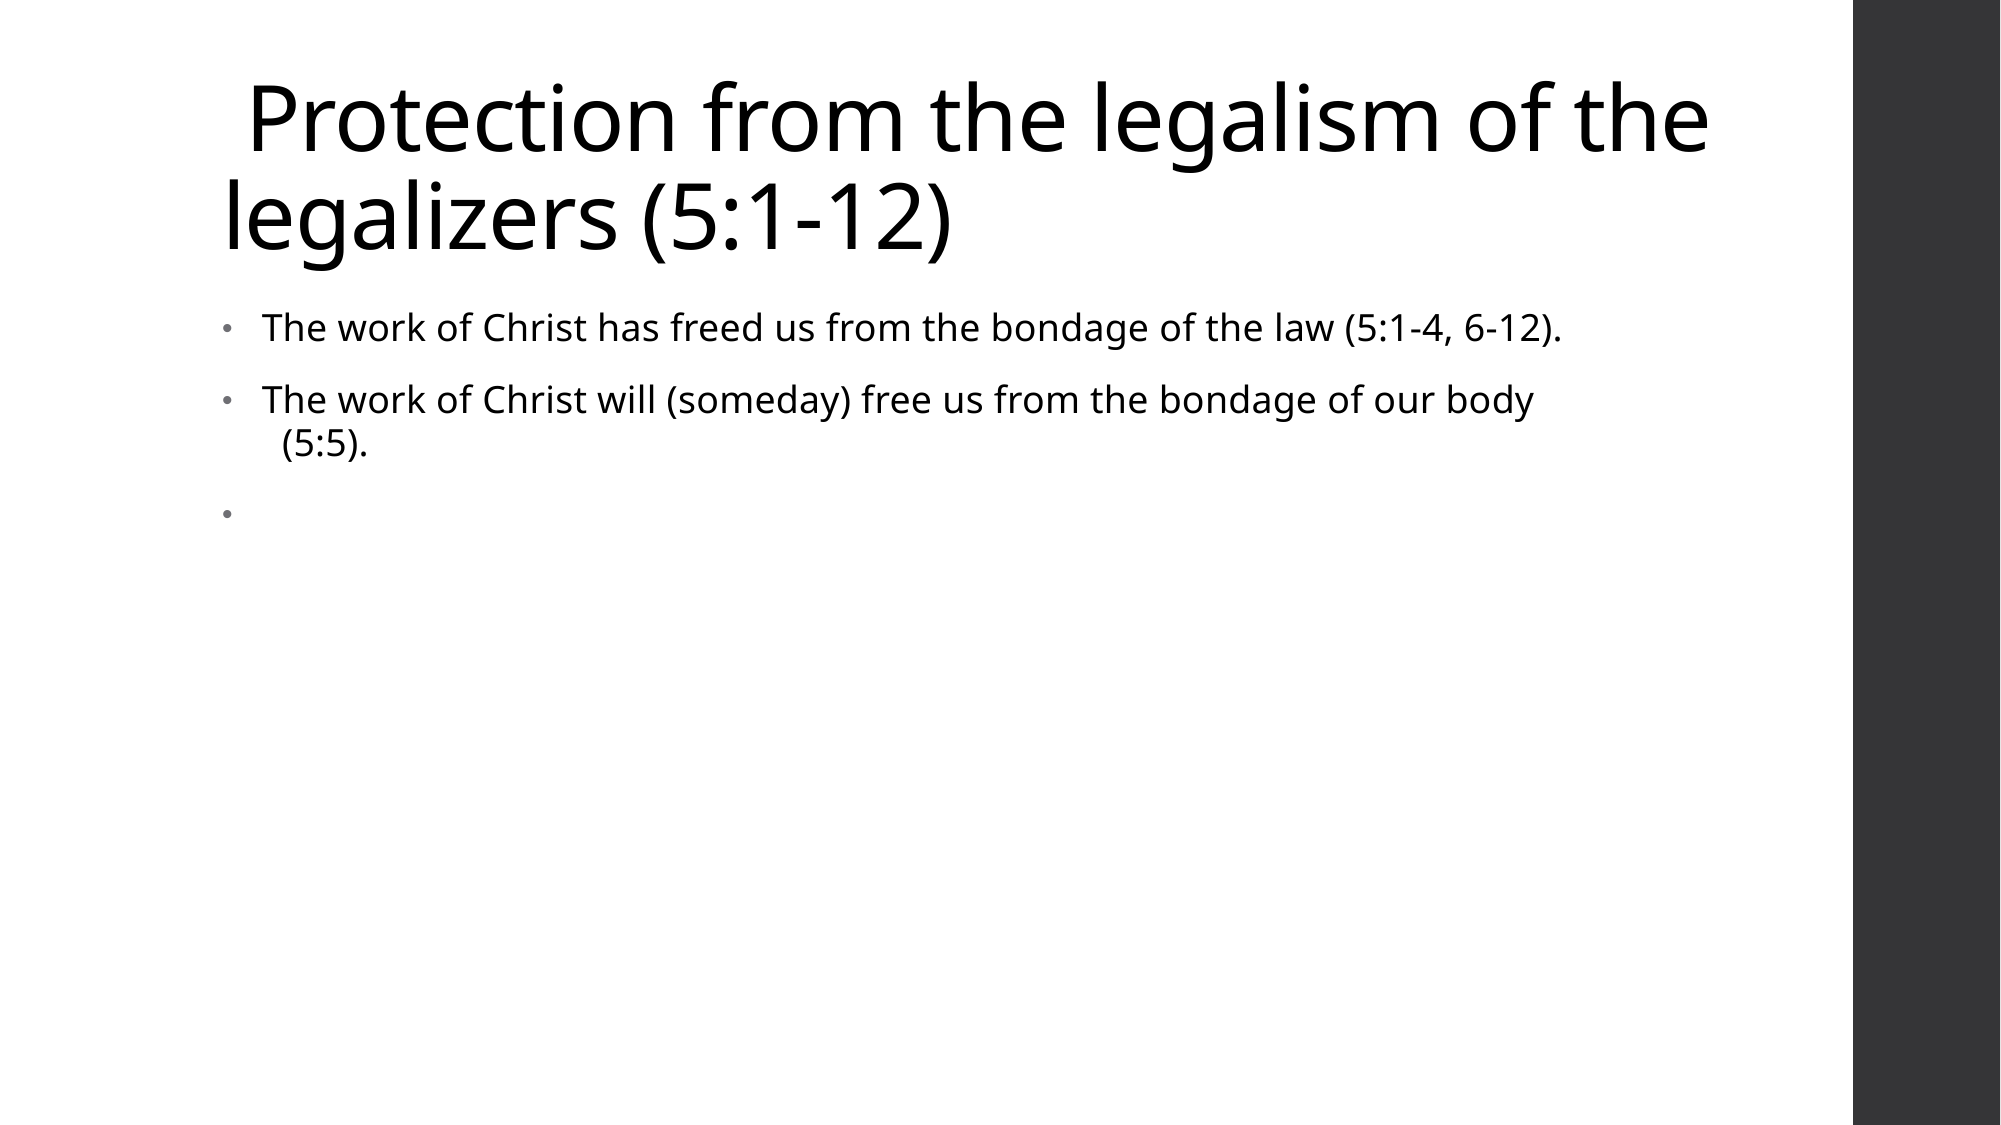

# Protection from the legalism of the legalizers (5:1-12)
 The work of Christ has freed us from the bondage of the law (5:1-4, 6-12).
 The work of Christ will (someday) free us from the bondage of our body (5:5).